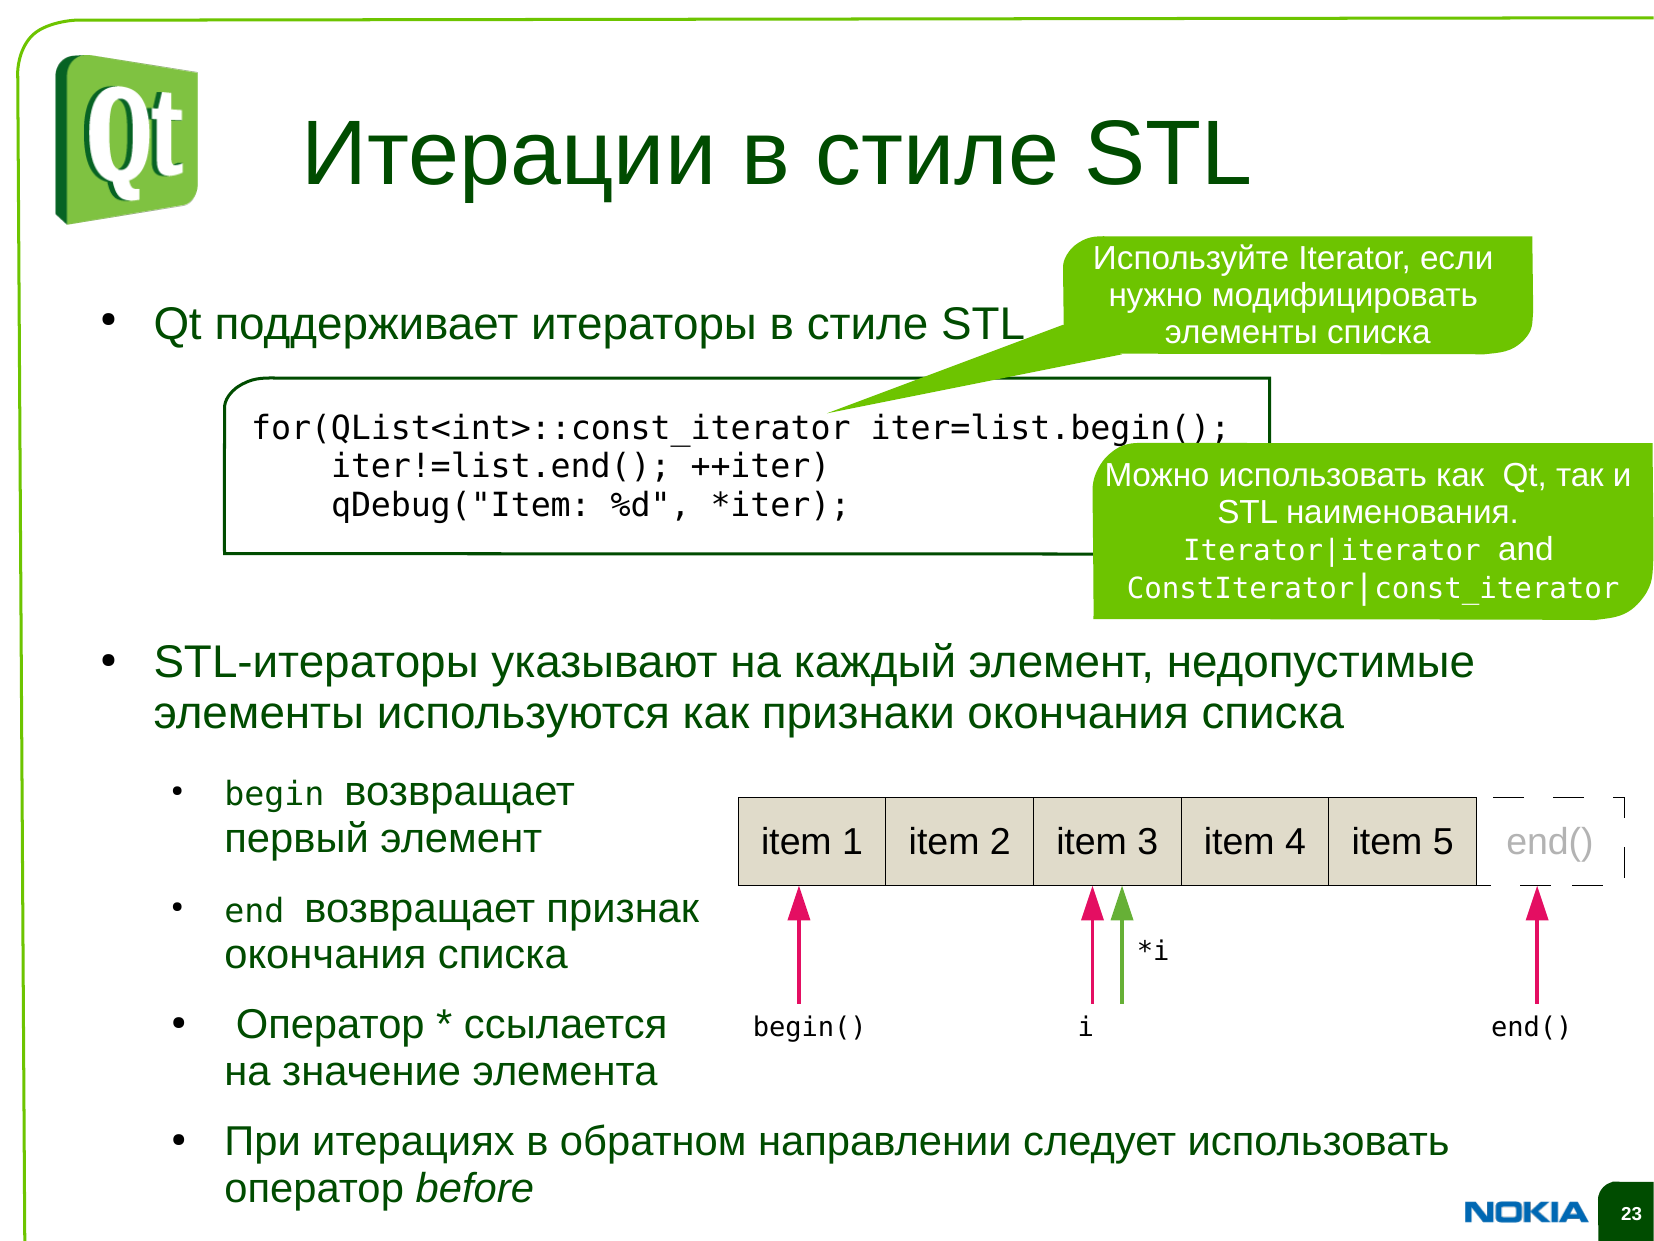

# Итерации в стиле STL
Используйте Iterator, если
нужно модифицировать
элементы списка
Qt поддерживает итераторы в стиле STL
STL-итераторы указывают на каждый элемент, недопустимые элементы используются как признаки окончания списка
begin возвращает
первый элемент
end возвращает признак
окончания списка
 Оператор * ссылается
на значение элемента
При итерациях в обратном направлении следует использовать оператор before
for(QList<int>::const_iterator iter=list.begin();
 iter!=list.end(); ++iter)
 qDebug("Item: %d", *iter);
Можно использовать как Qt, так и
STL наименования.
Iterator|iterator and
ConstIterator|const_iterator
end()
item 1
item 2
item 3
item 4
item 5
*i
begin()
i
end()